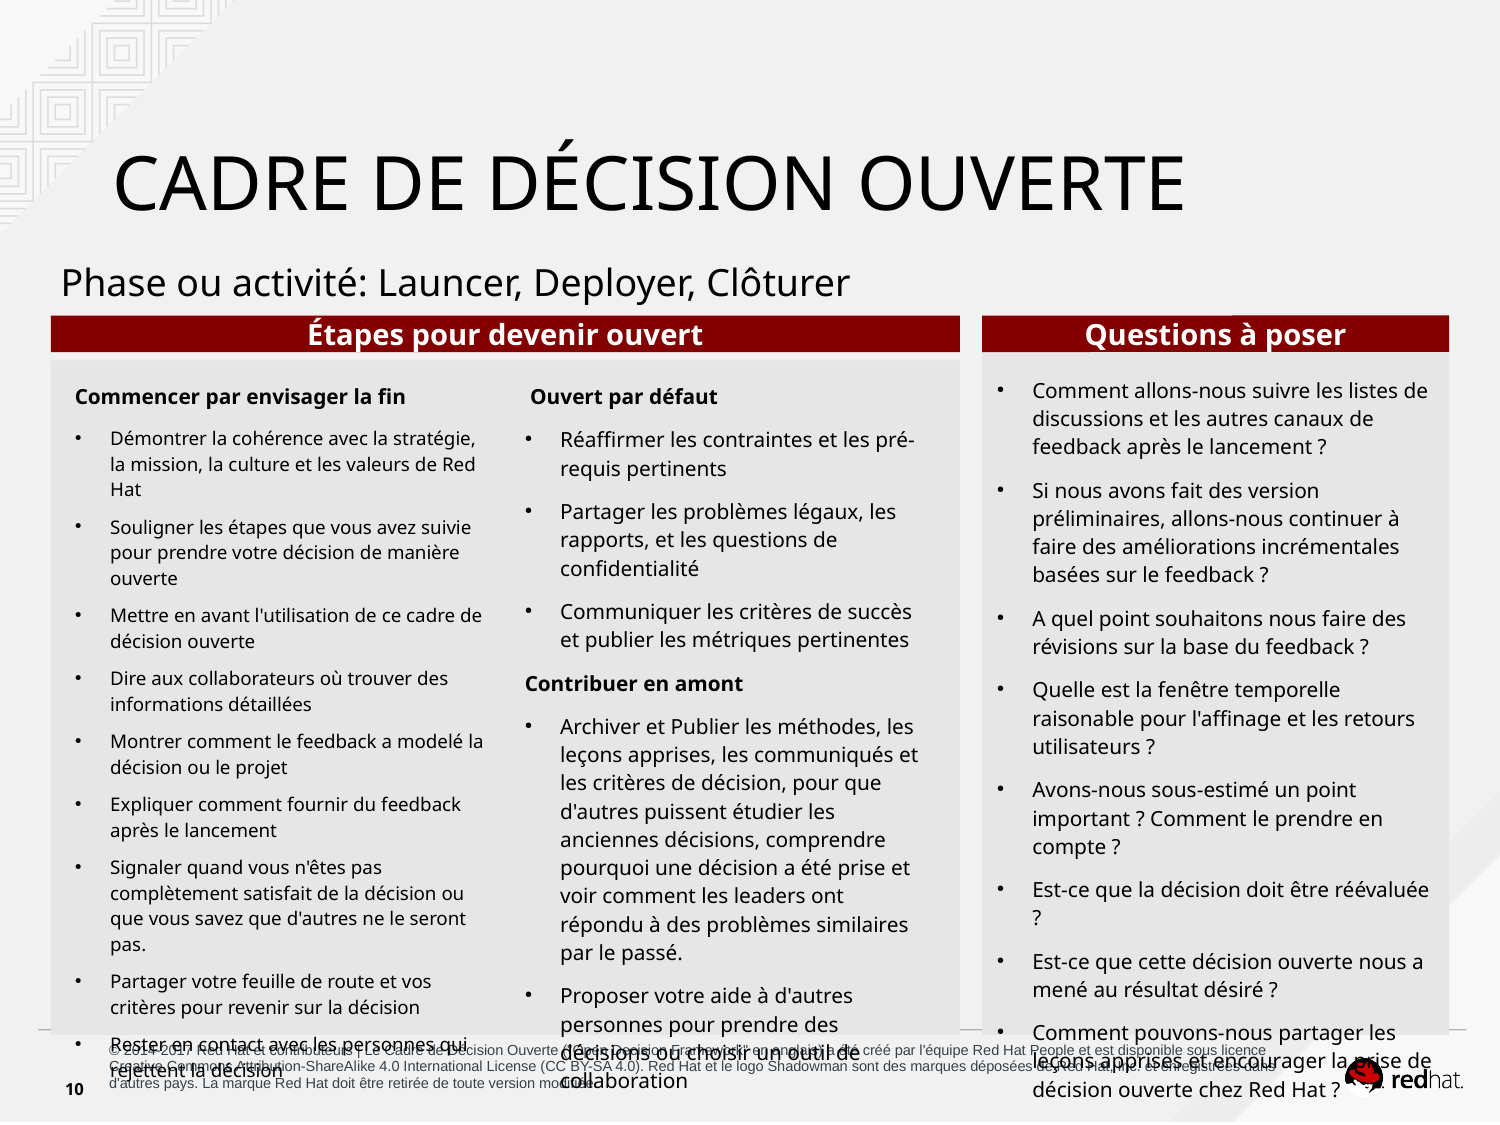

# Cadre de Décision Ouverte
Phase ou activité: Launcer, Deployer, Clôturer
Questions à poser
Étapes pour devenir ouvert
PHASE: IDEATION
Comment allons-nous suivre les listes de discussions et les autres canaux de feedback après le lancement ?
Si nous avons fait des version préliminaires, allons-nous continuer à faire des améliorations incrémentales basées sur le feedback ?
A quel point souhaitons nous faire des révisions sur la base du feedback ?
Quelle est la fenêtre temporelle raisonable pour l'affinage et les retours utilisateurs ?
Avons-nous sous-estimé un point important ? Comment le prendre en compte ?
Est-ce que la décision doit être réévaluée ?
Est-ce que cette décision ouverte nous a mené au résultat désiré ?
Comment pouvons-nous partager les leçons apprises et encourager la prise de décision ouverte chez Red Hat ?
Commencer par envisager la fin
Démontrer la cohérence avec la stratégie, la mission, la culture et les valeurs de Red Hat
Souligner les étapes que vous avez suivie pour prendre votre décision de manière ouverte
Mettre en avant l'utilisation de ce cadre de décision ouverte
Dire aux collaborateurs où trouver des informations détaillées
Montrer comment le feedback a modelé la décision ou le projet
Expliquer comment fournir du feedback après le lancement
Signaler quand vous n'êtes pas complètement satisfait de la décision ou que vous savez que d'autres ne le seront pas.
Partager votre feuille de route et vos critères pour revenir sur la décision
Rester en contact avec les personnes qui rejettent la décision
 Ouvert par défaut
Réaffirmer les contraintes et les pré-requis pertinents
Partager les problèmes légaux, les rapports, et les questions de confidentialité
Communiquer les critères de succès et publier les métriques pertinentes
Contribuer en amont
Archiver et Publier les méthodes, les leçons apprises, les communiqués et les critères de décision, pour que d'autres puissent étudier les anciennes décisions, comprendre pourquoi une décision a été prise et voir comment les leaders ont répondu à des problèmes similaires par le passé.
Proposer votre aide à d'autres personnes pour prendre des décisions ou choisir un outil de collaboration
INSERT DESIGNATOR, IF NEEDED
10